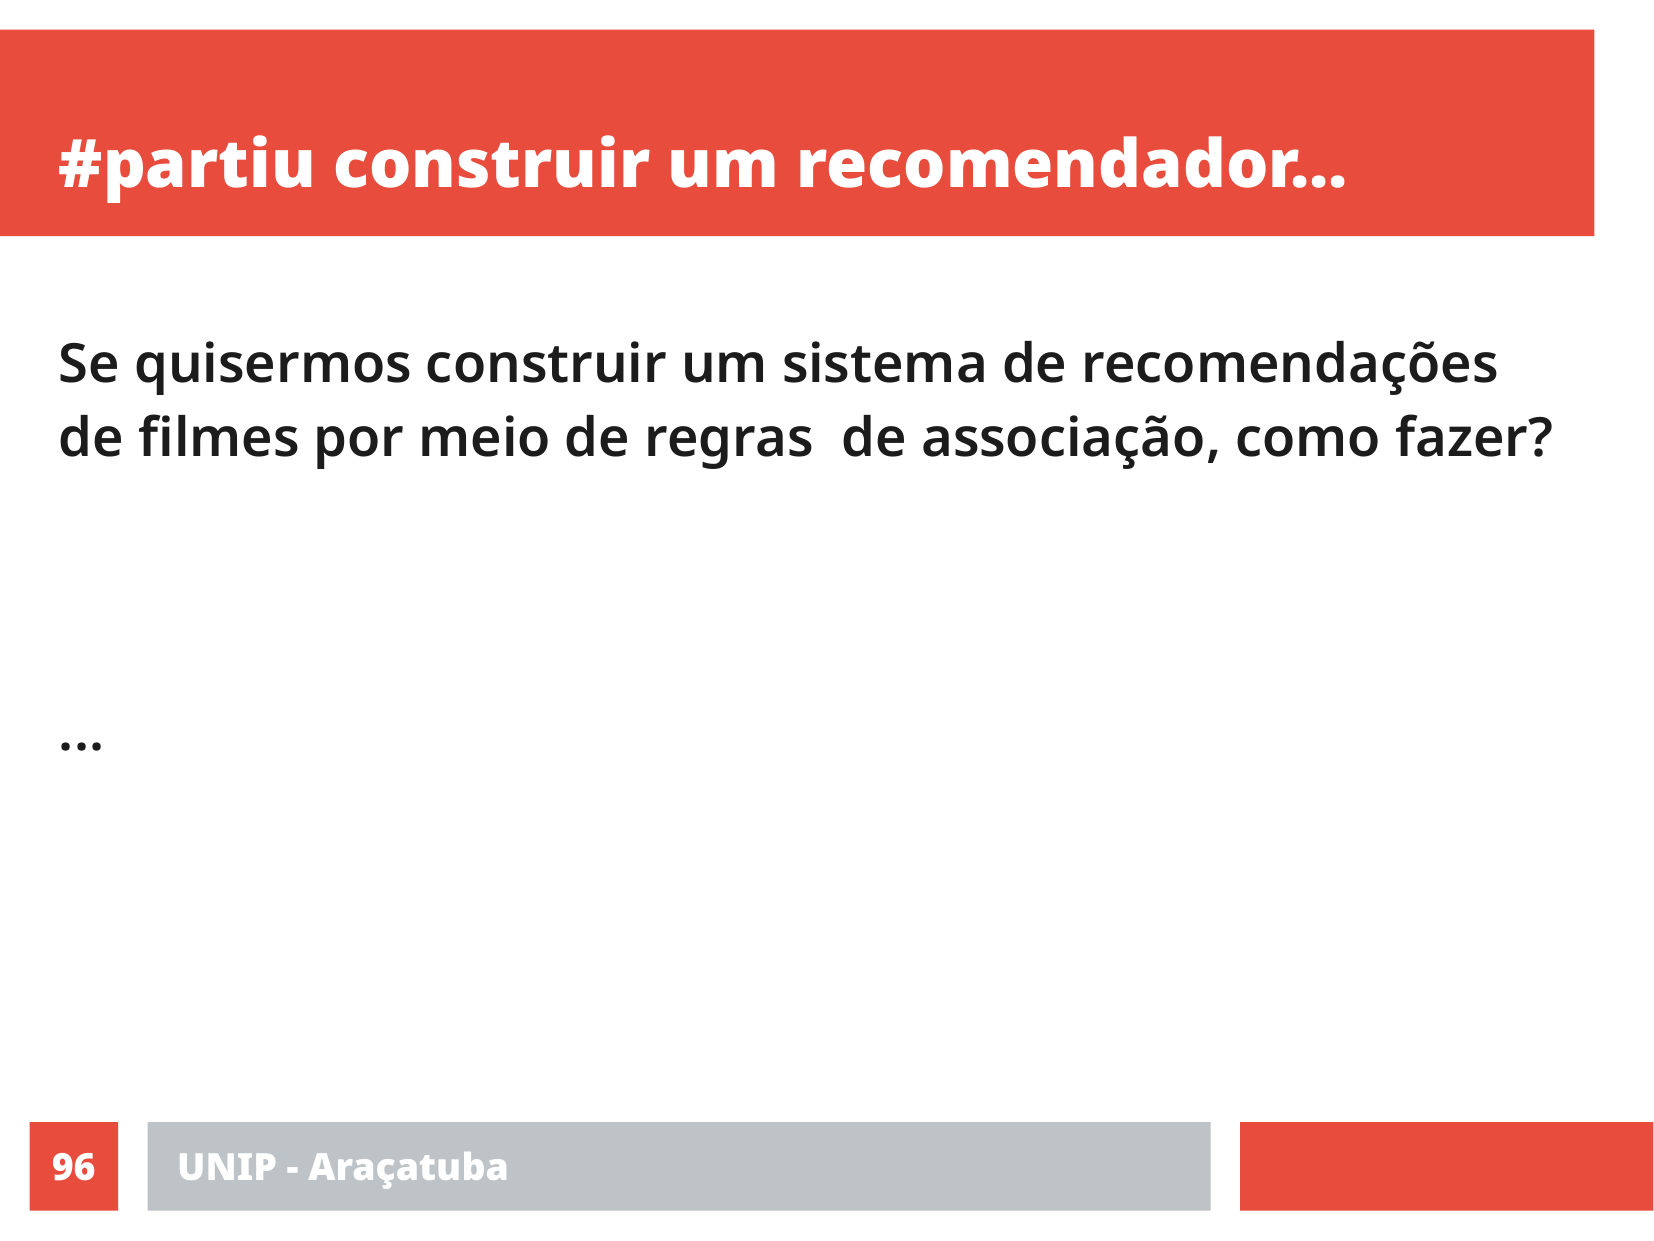

# #partiu construir um recomendador...
Se quisermos construir um sistema de recomendações de filmes por meio de regras de associação, como fazer?
...
96
UNIP - Araçatuba